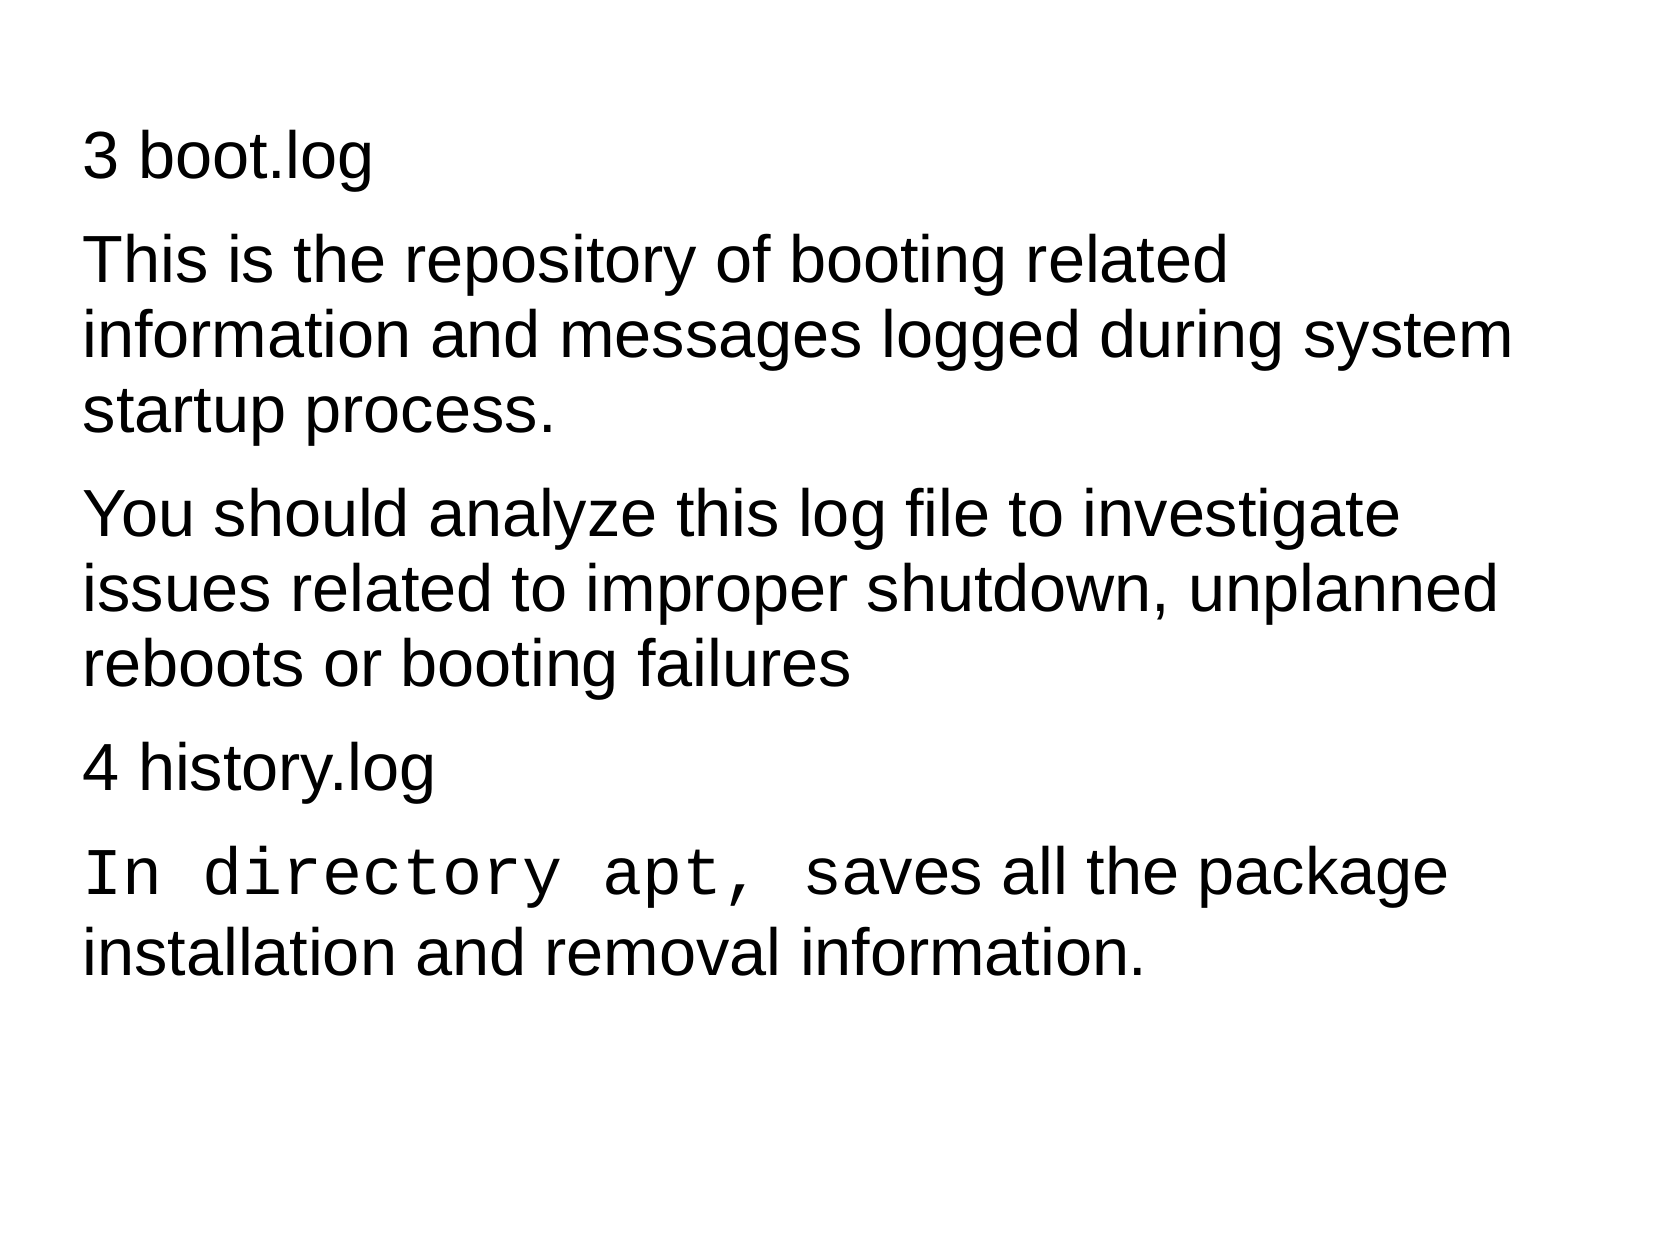

# 3 boot.log
This is the repository of booting related information and messages logged during system startup process.
You should analyze this log file to investigate issues related to improper shutdown, unplanned reboots or booting failures
4 history.log
In directory apt, saves all the package installation and removal information.